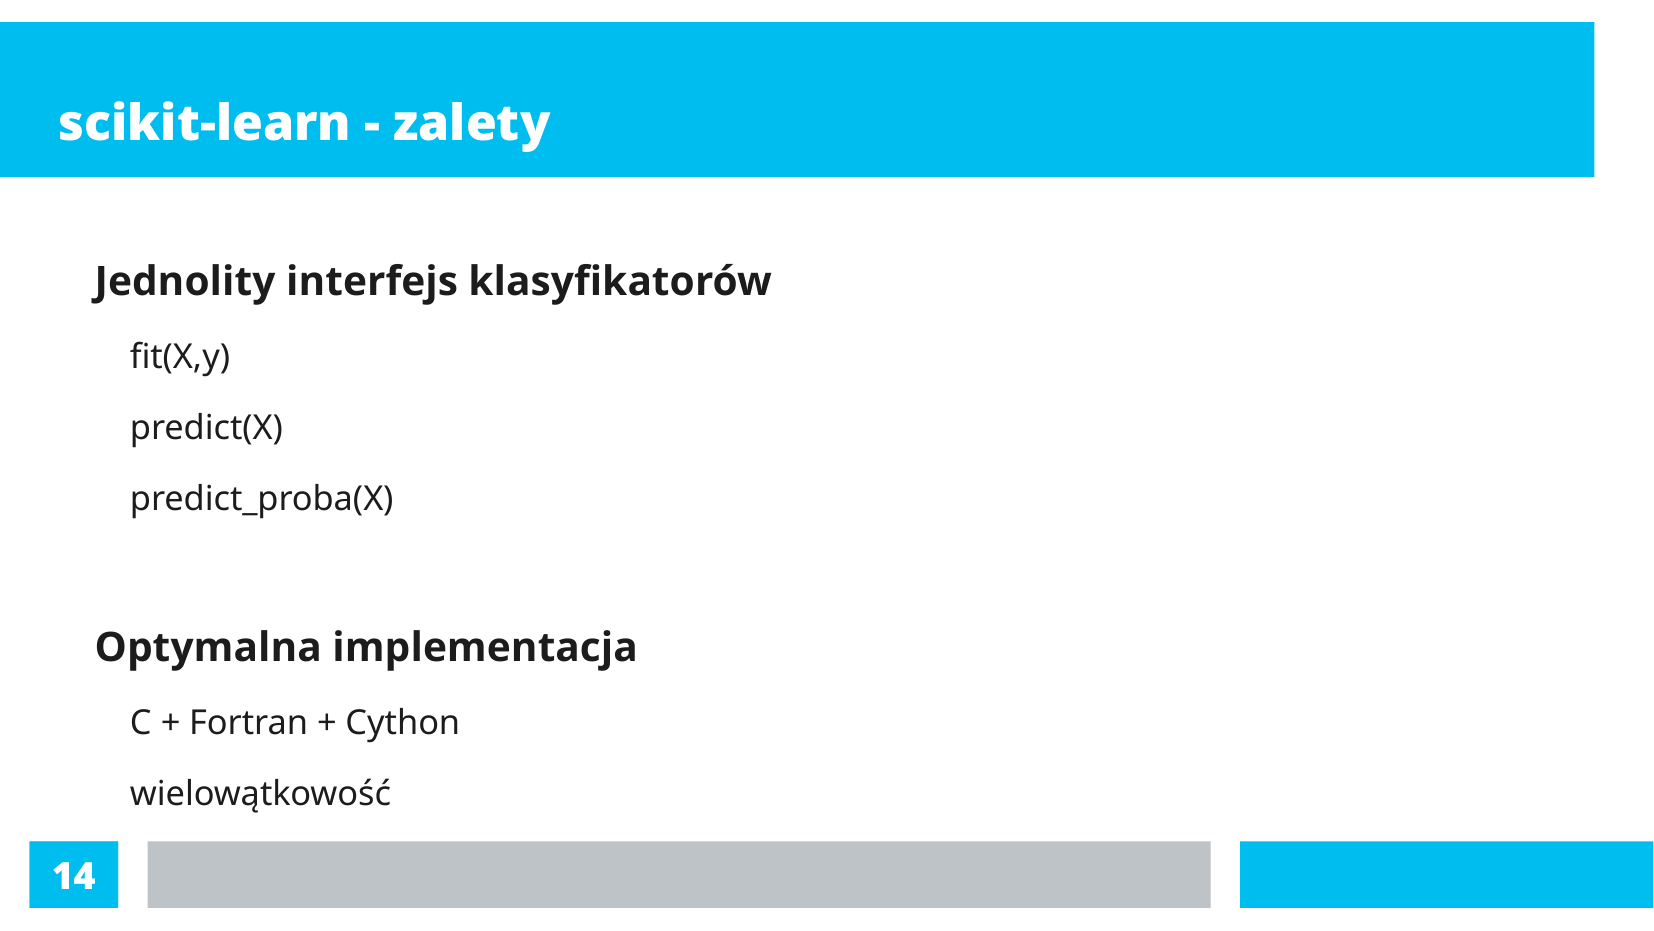

# scikit-learn - zalety
Jednolity interfejs klasyfikatorów
fit(X,y)
predict(X)
predict_proba(X)
Optymalna implementacja
C + Fortran + Cython
wielowątkowość
14